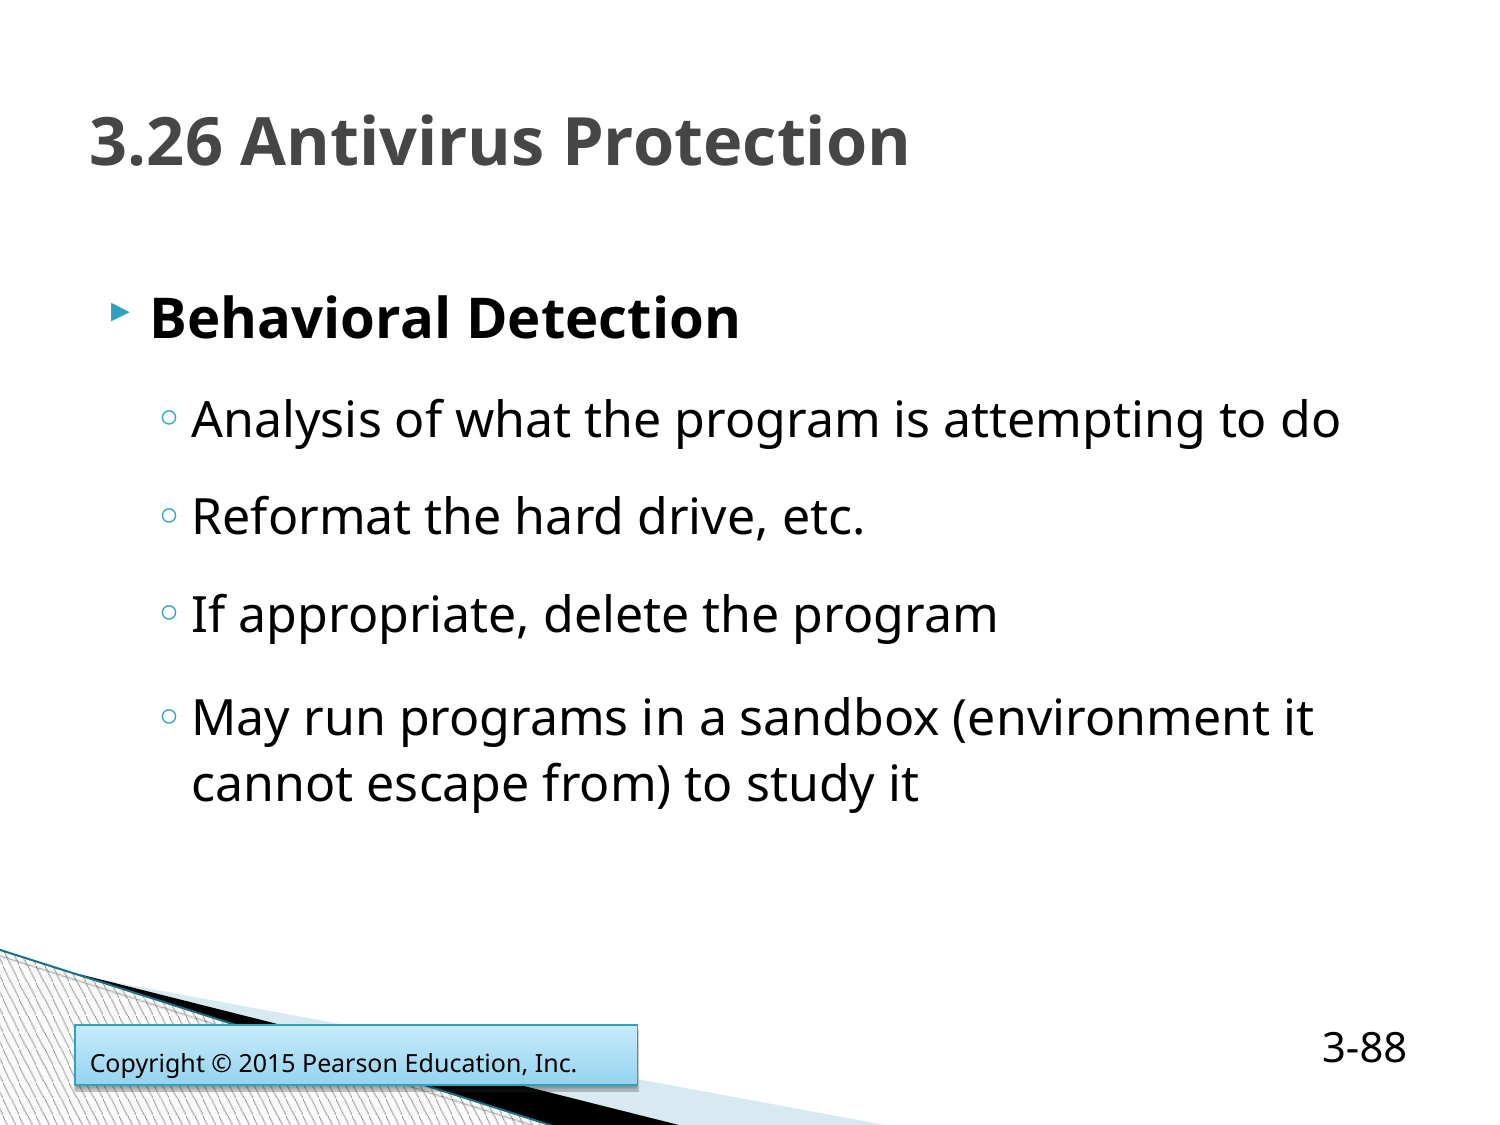

3.26 Antivirus Protection
# Behavioral Detection
Analysis of what the program is attempting to do
Reformat the hard drive, etc.
If appropriate, delete the program
May run programs in a sandbox (environment it cannot escape from) to study it
Copyright © 2015 Pearson Education, Inc.